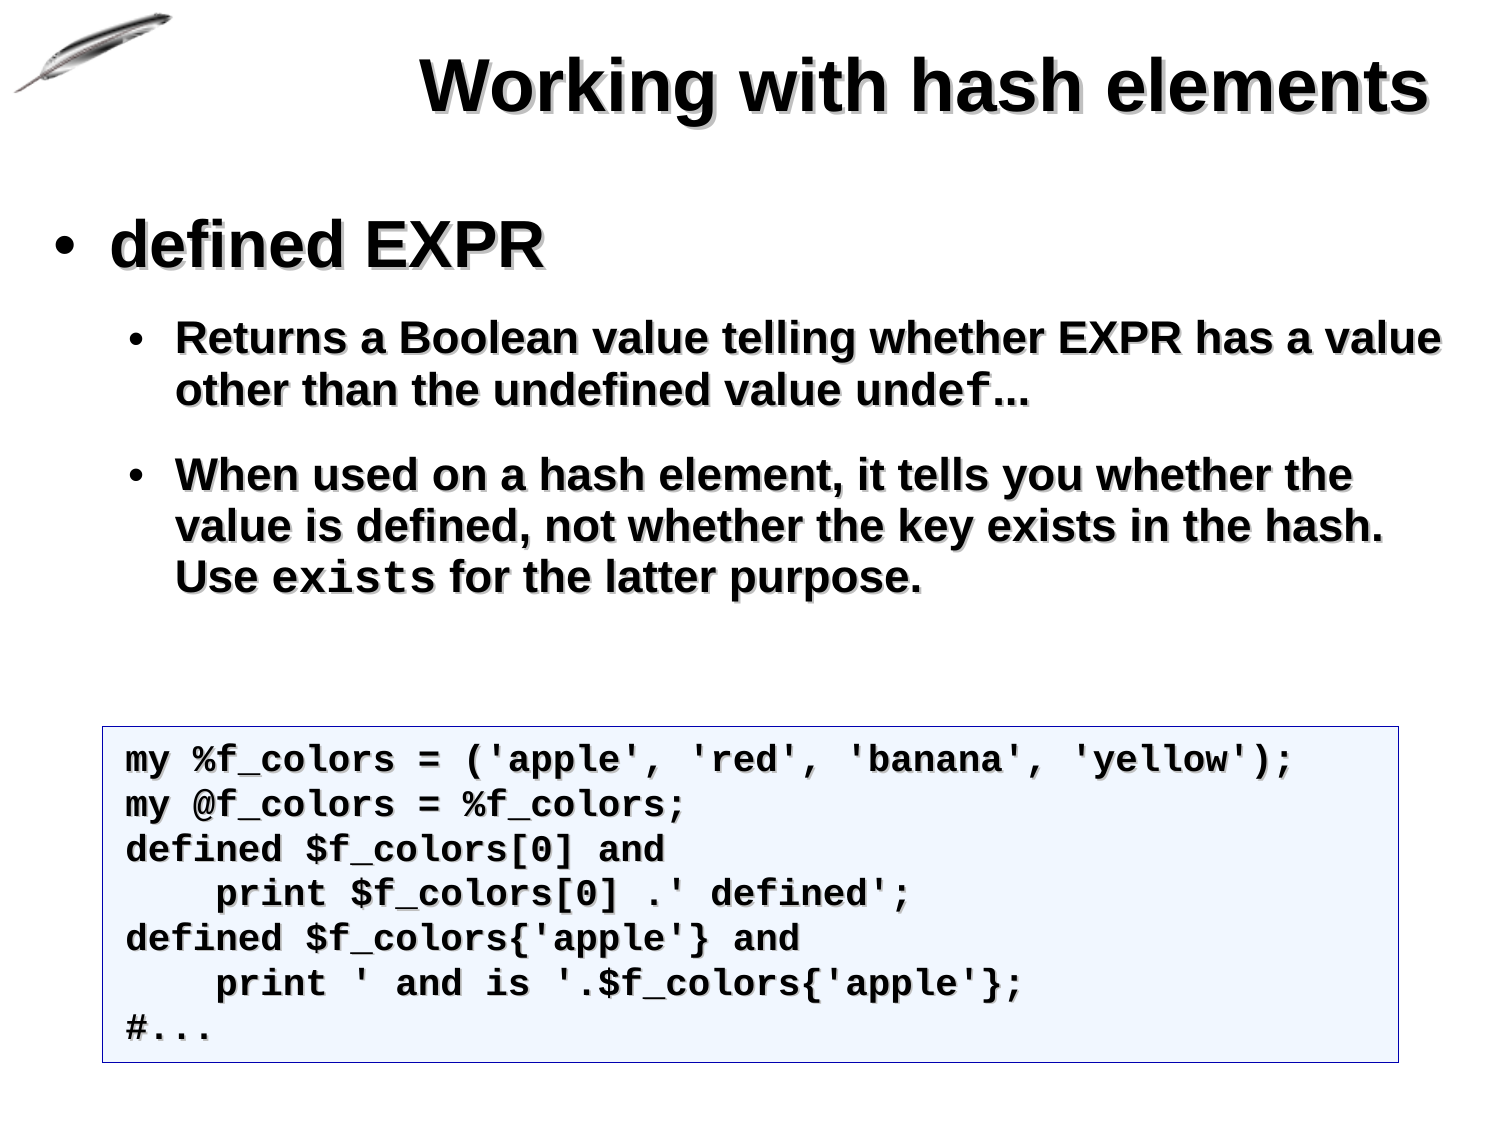

# Working with hash elements
defined EXPR
Returns a Boolean value telling whether EXPR has a value other than the undefined value undef...
When used on a hash element, it tells you whether the value is defined, not whether the key exists in the hash. Use exists for the latter purpose.
my %f_colors = ('apple', 'red', 'banana', 'yellow');
my @f_colors = %f_colors;
defined $f_colors[0] and
 print $f_colors[0] .' defined';
defined $f_colors{'apple'} and
 print ' and is '.$f_colors{'apple'};
#...